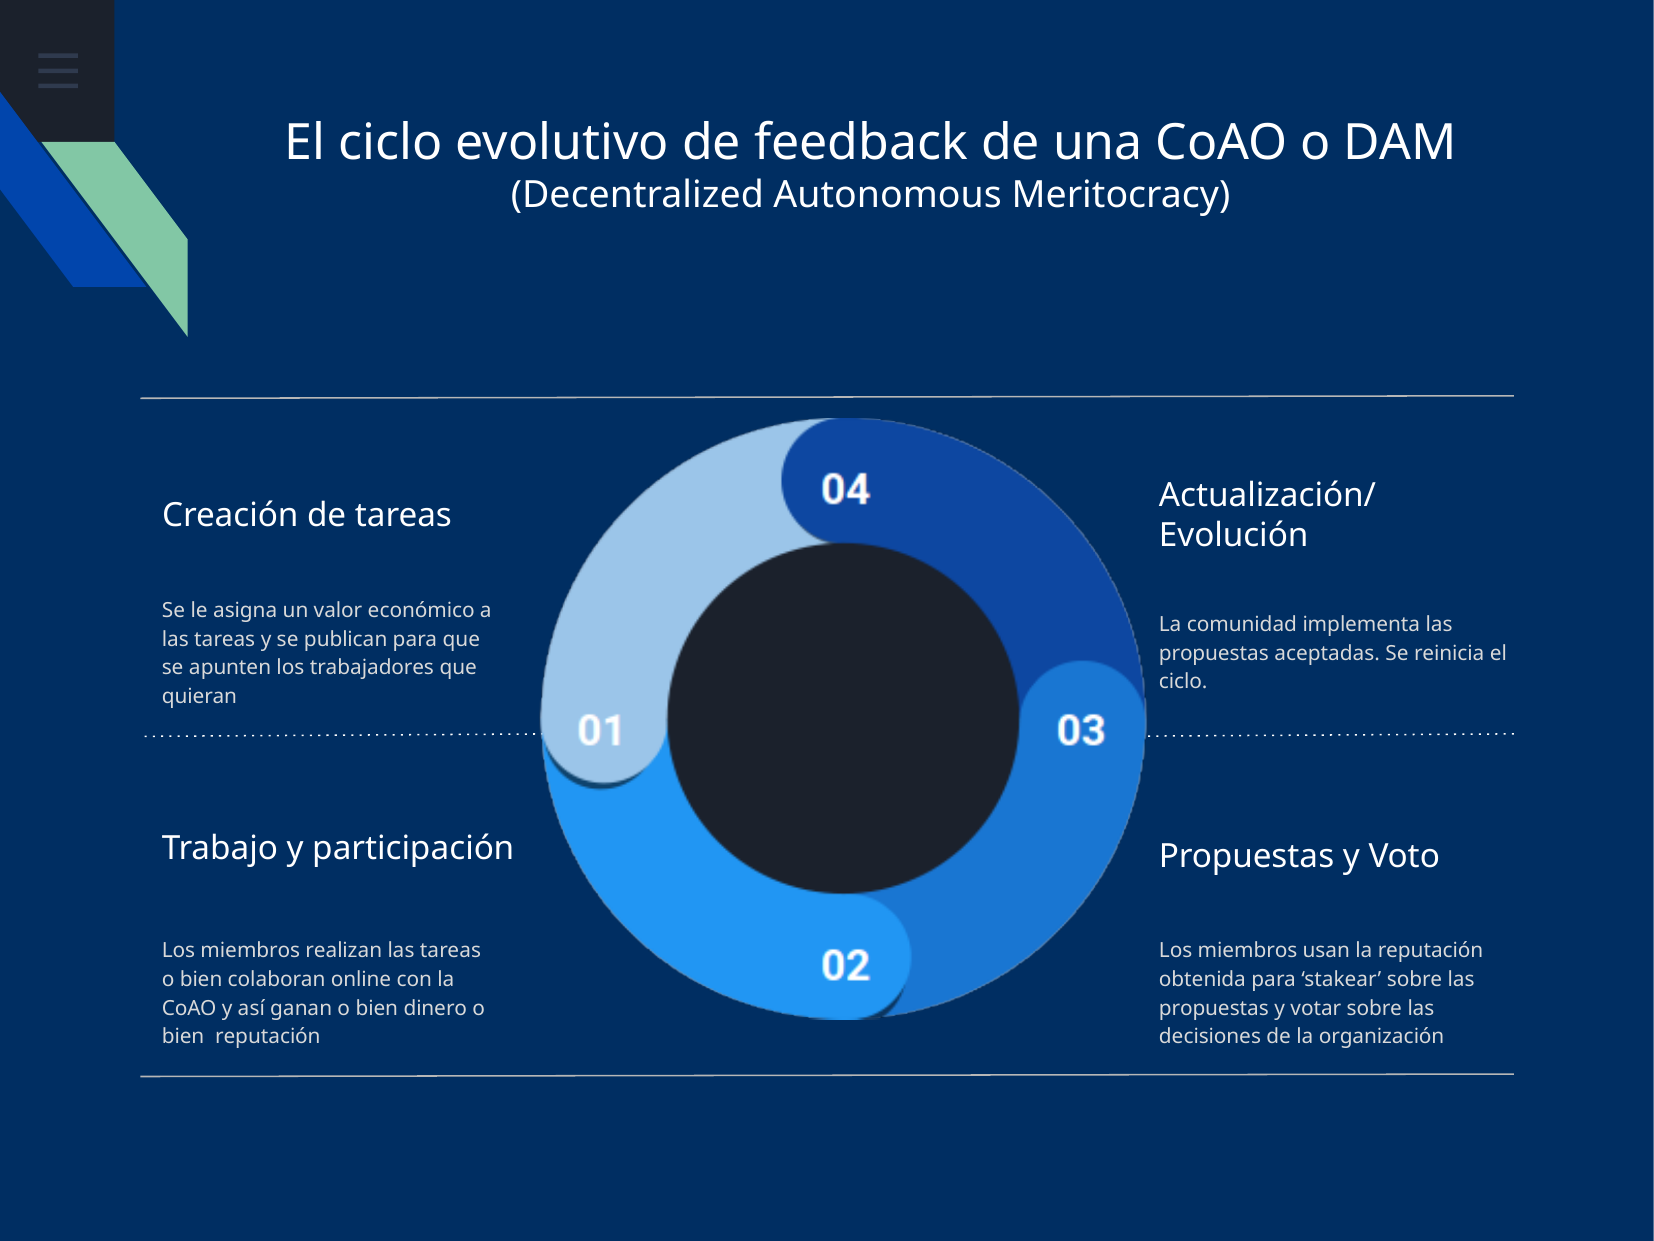

# El ciclo evolutivo de feedback de una CoAO o DAM (Decentralized Autonomous Meritocracy)
Creación de tareas
Actualización/
Evolución
Se le asigna un valor económico a las tareas y se publican para que se apunten los trabajadores que quieran
La comunidad implementa las propuestas aceptadas. Se reinicia el ciclo.
Trabajo y participación
Propuestas y Voto
Los miembros realizan las tareas o bien colaboran online con la CoAO y así ganan o bien dinero o bien reputación
Los miembros usan la reputación obtenida para ‘stakear’ sobre las propuestas y votar sobre las decisiones de la organización